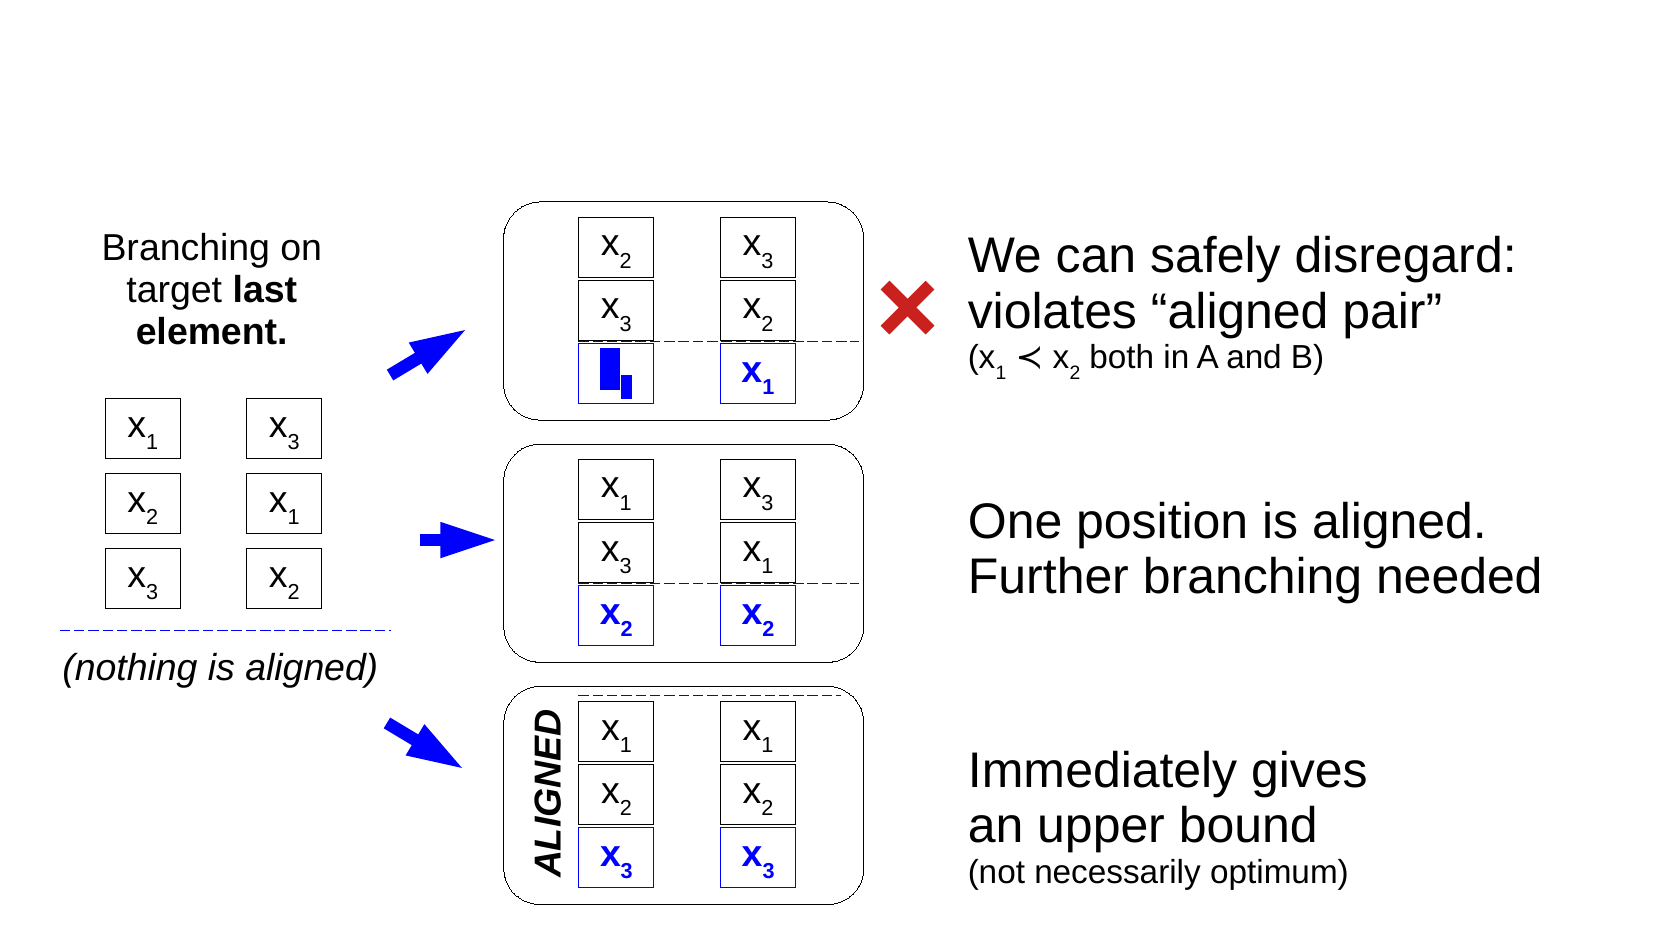

x2
x3
Branching on target last element.
We can safely disregard: violates “aligned pair”
(x1 ≺ x2 both in A and B)
x3
x2
x1
x1
x1
x3
x1
x3
x2
x1
One position is aligned. Further branching needed
x3
x1
x3
x2
x2
x2
(nothing is aligned)
x1
x1
Immediately gives
an upper bound
(not necessarily optimum)
x2
x2
ALIGNED
x3
x3